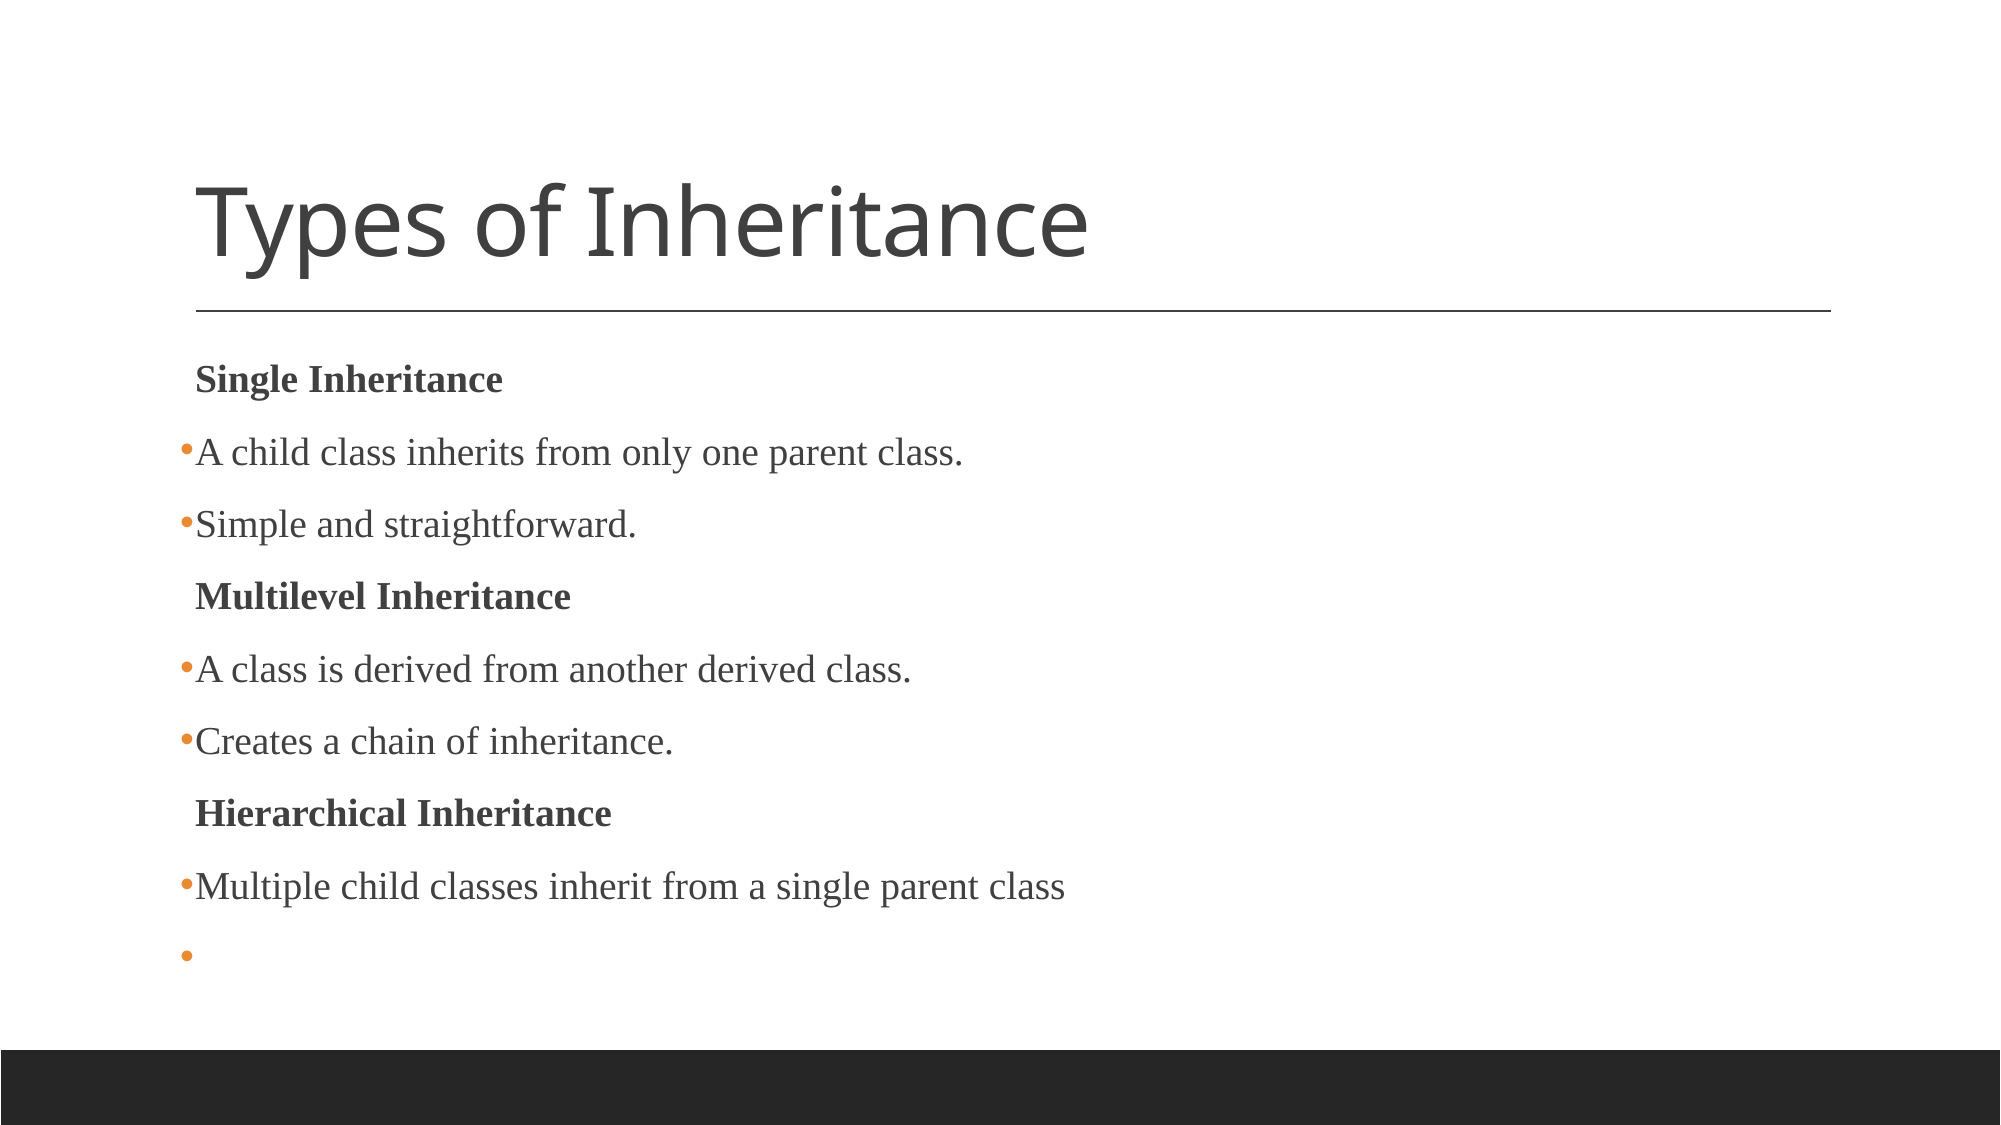

# Types of Inheritance
Single Inheritance
A child class inherits from only one parent class.
Simple and straightforward.
Multilevel Inheritance
A class is derived from another derived class.
Creates a chain of inheritance.
Hierarchical Inheritance
Multiple child classes inherit from a single parent class